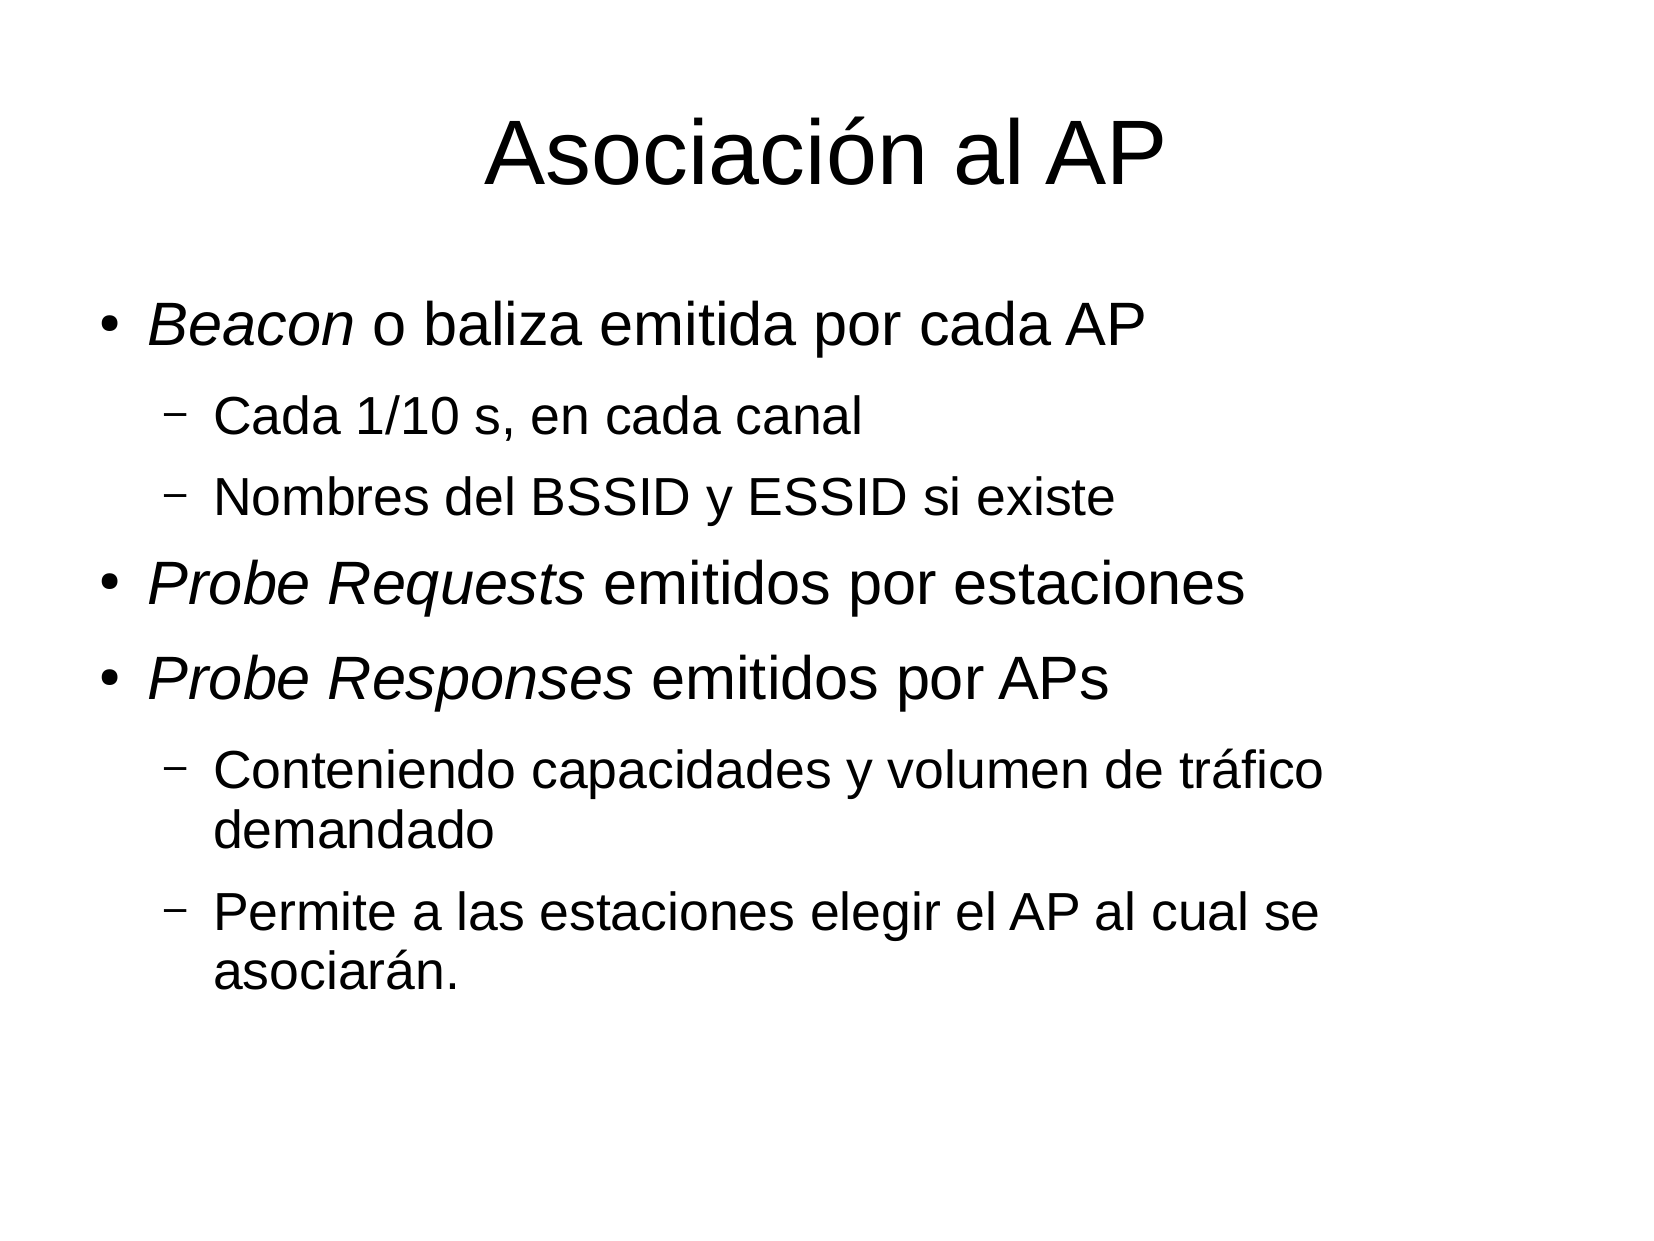

# Asociación al AP
Beacon o baliza emitida por cada AP
Cada 1/10 s, en cada canal
Nombres del BSSID y ESSID si existe
Probe Requests emitidos por estaciones
Probe Responses emitidos por APs
Conteniendo capacidades y volumen de tráfico demandado
Permite a las estaciones elegir el AP al cual se asociarán.